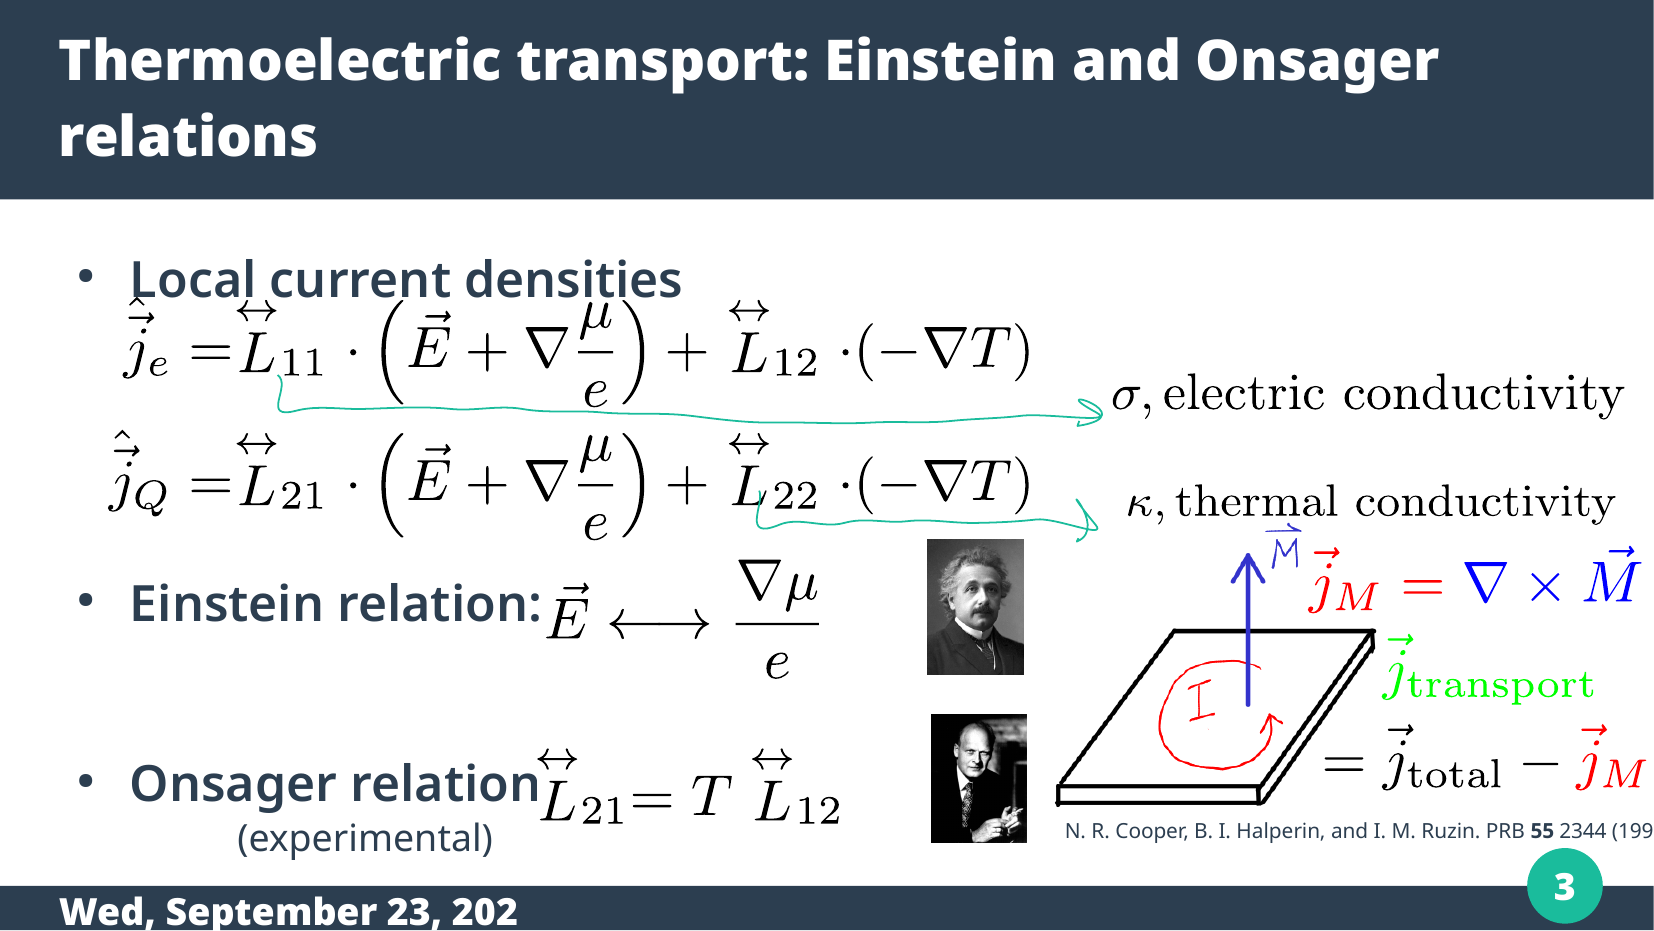

# Thermoelectric transport: Einstein and Onsager relations
Local current densities
Einstein relation:
Onsager relation:
(experimental)
N. R. Cooper, B. I. Halperin, and I. M. Ruzin. PRB 55 2344 (1997)